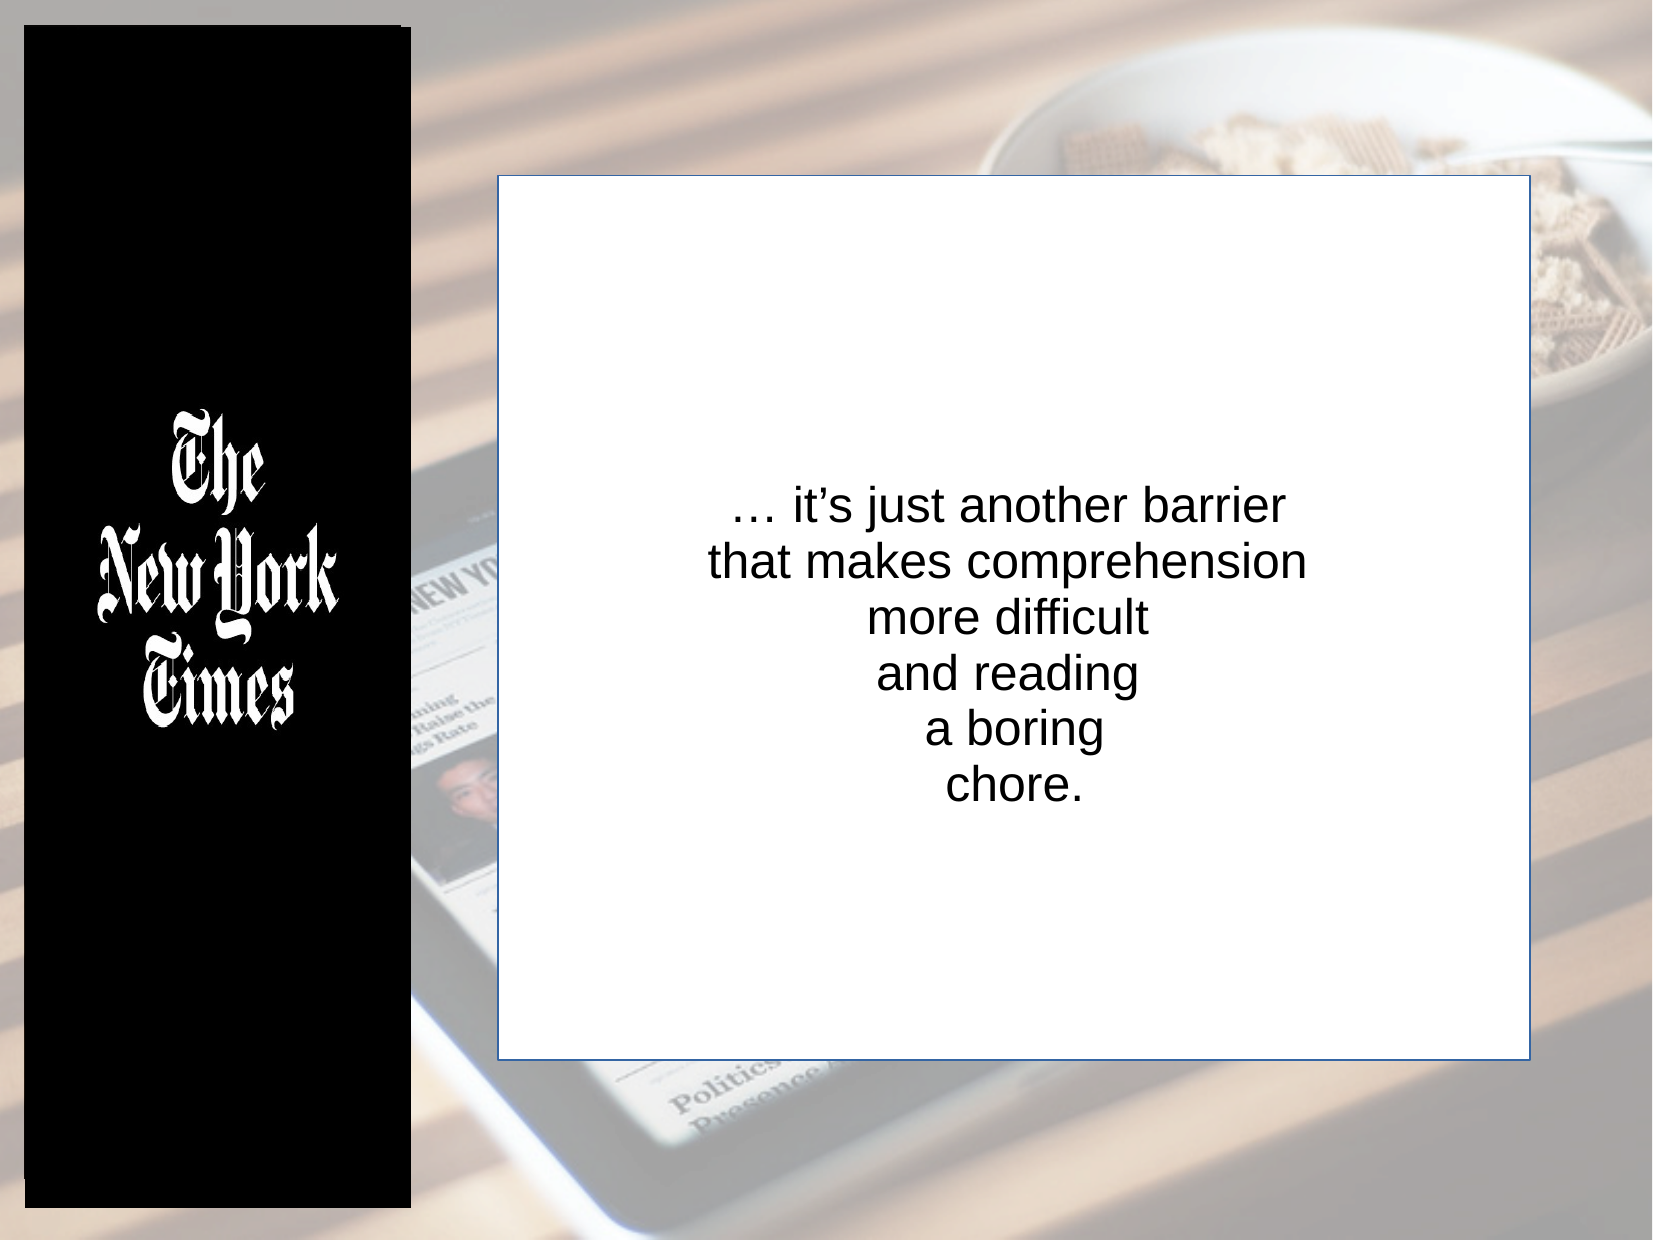

… it’s just another barrier
that makes comprehension
more difficult
and reading
a boring
chore.